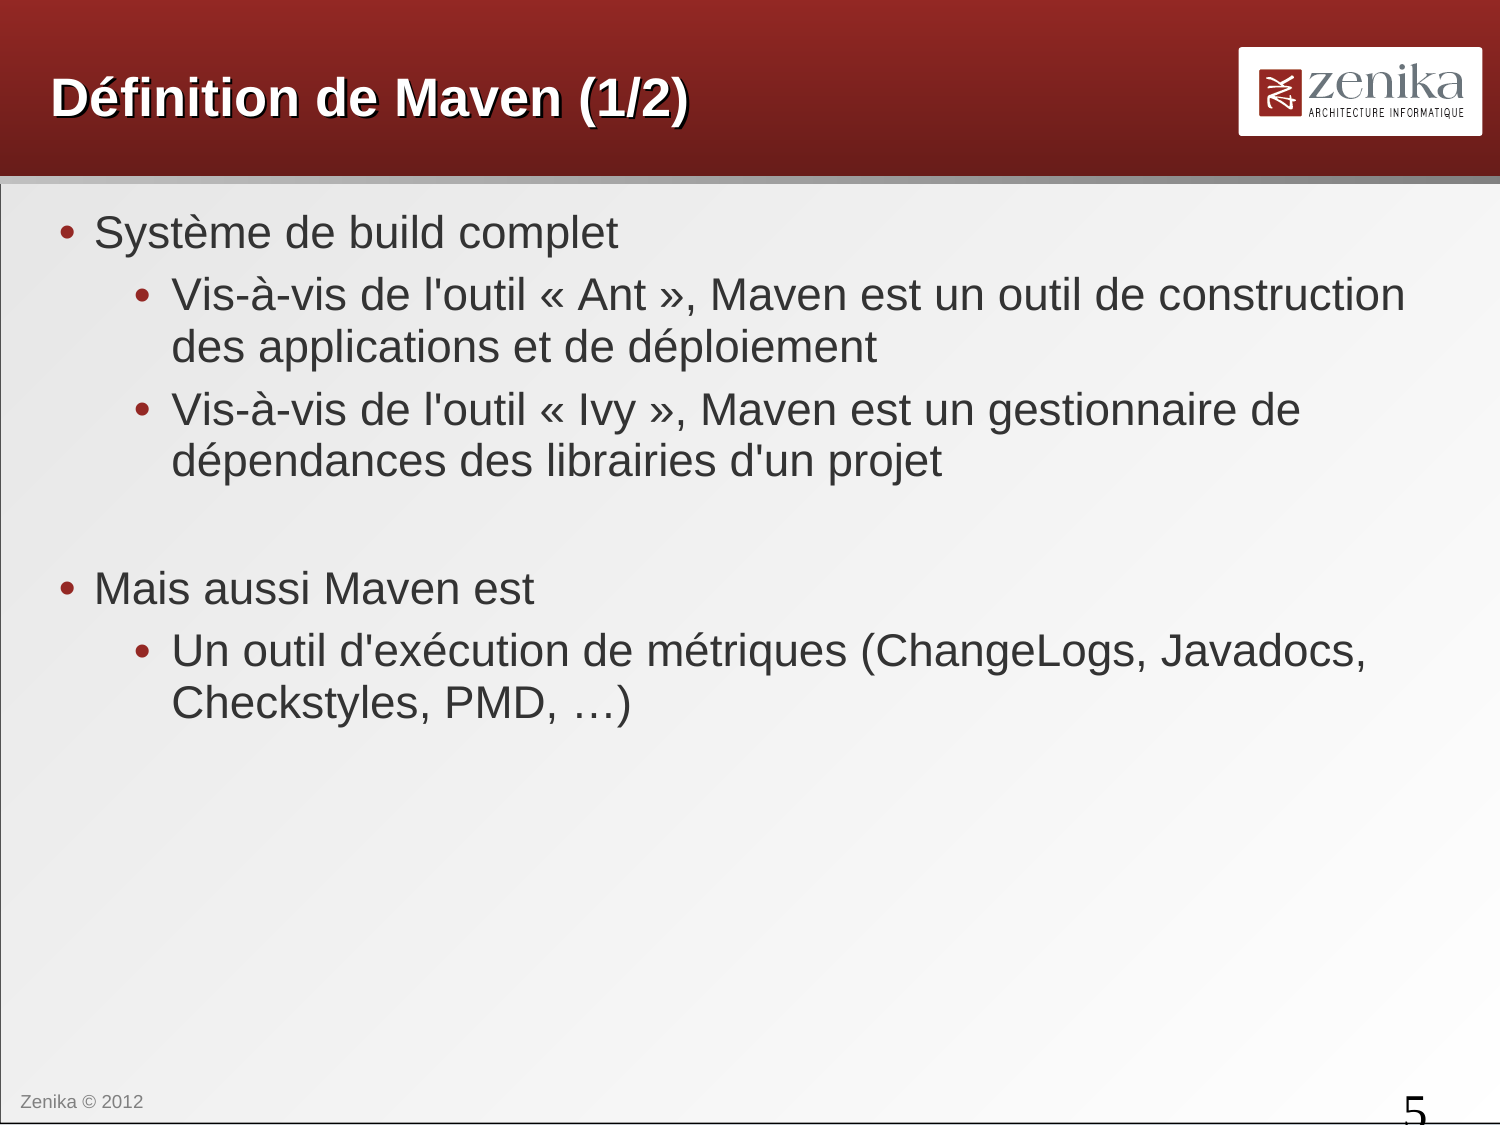

Définition de Maven (1/2)
# Système de build complet
Vis-à-vis de l'outil « Ant », Maven est un outil de construction des applications et de déploiement
Vis-à-vis de l'outil « Ivy », Maven est un gestionnaire de dépendances des librairies d'un projet
Mais aussi Maven est
Un outil d'exécution de métriques (ChangeLogs, Javadocs, Checkstyles, PMD, …)